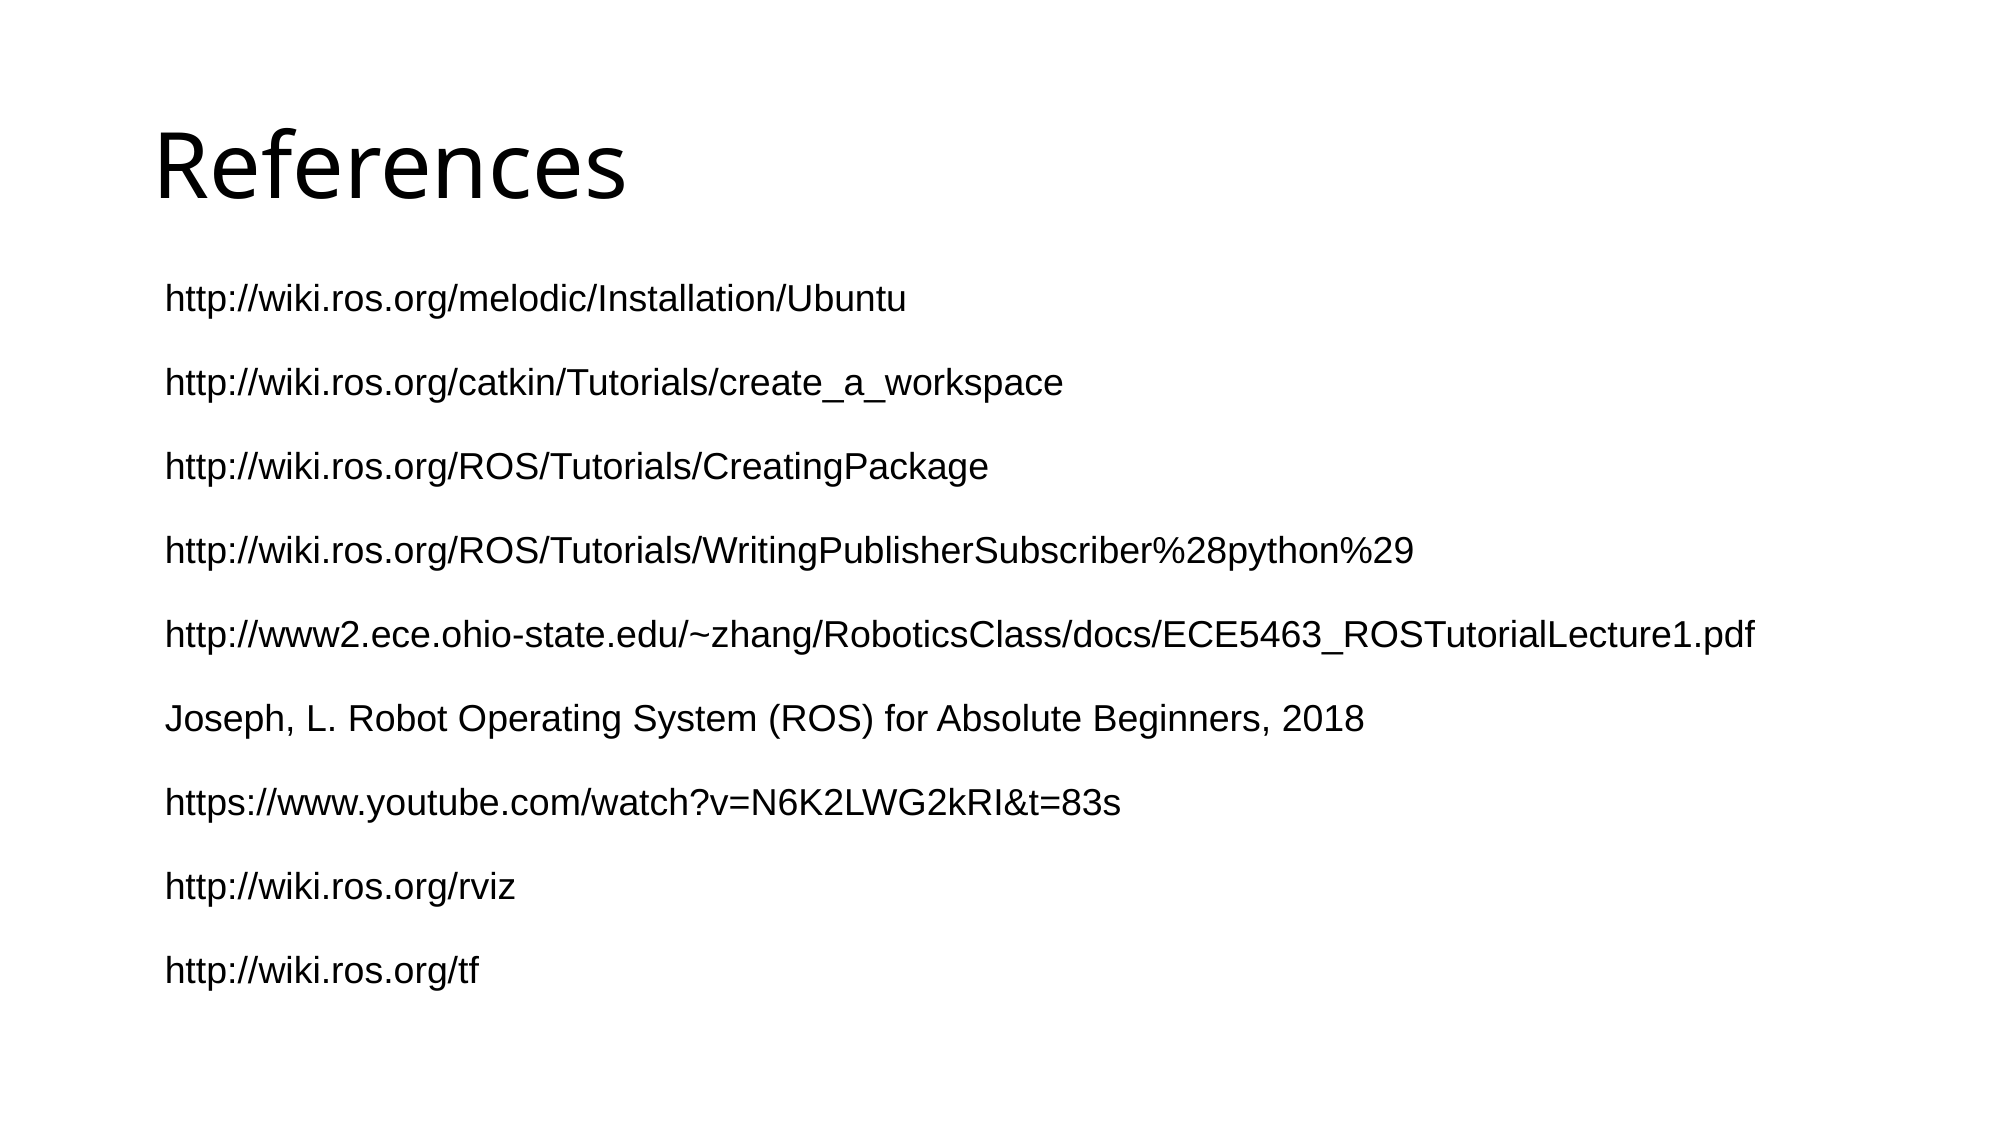

# References
http://wiki.ros.org/melodic/Installation/Ubuntu
http://wiki.ros.org/catkin/Tutorials/create_a_workspace
http://wiki.ros.org/ROS/Tutorials/CreatingPackage
http://wiki.ros.org/ROS/Tutorials/WritingPublisherSubscriber%28python%29
http://www2.ece.ohio-state.edu/~zhang/RoboticsClass/docs/ECE5463_ROSTutorialLecture1.pdf
Joseph, L. Robot Operating System (ROS) for Absolute Beginners, 2018
https://www.youtube.com/watch?v=N6K2LWG2kRI&t=83s
http://wiki.ros.org/rviz
http://wiki.ros.org/tf